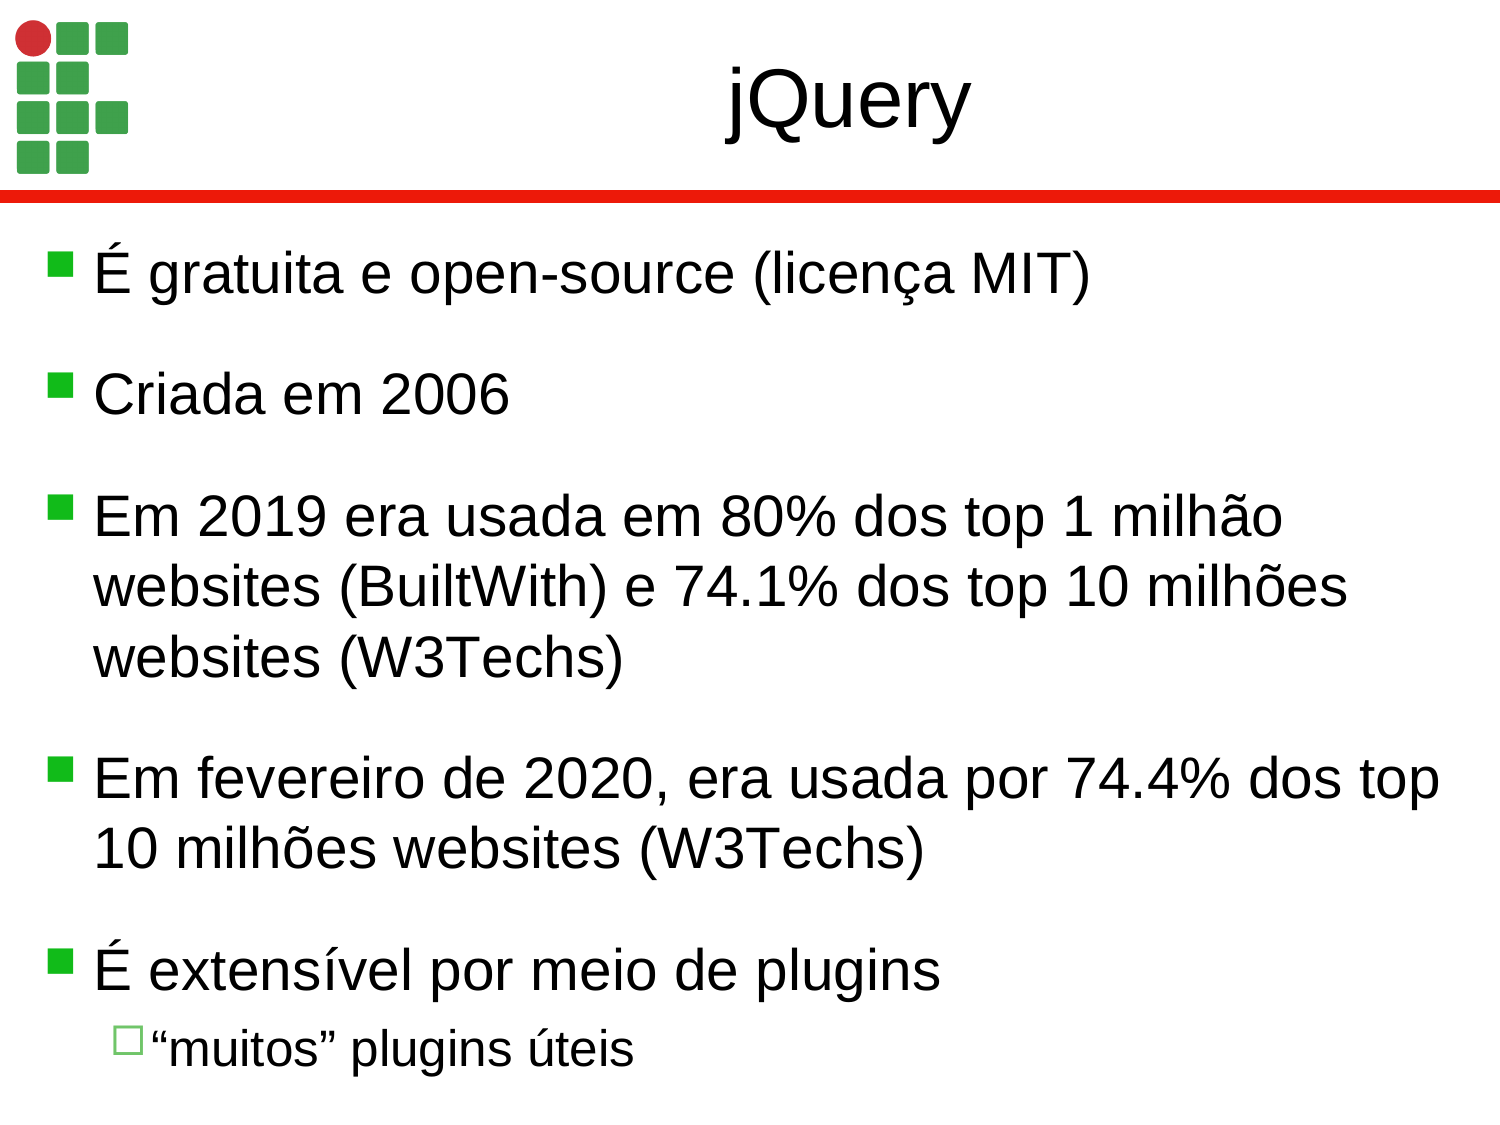

# jQuery
É gratuita e open-source (licença MIT)
Criada em 2006
Em 2019 era usada em 80% dos top 1 milhão websites (BuiltWith) e 74.1% dos top 10 milhões websites (W3Techs)
Em fevereiro de 2020, era usada por 74.4% dos top 10 milhões websites (W3Techs)
É extensível por meio de plugins
“muitos” plugins úteis